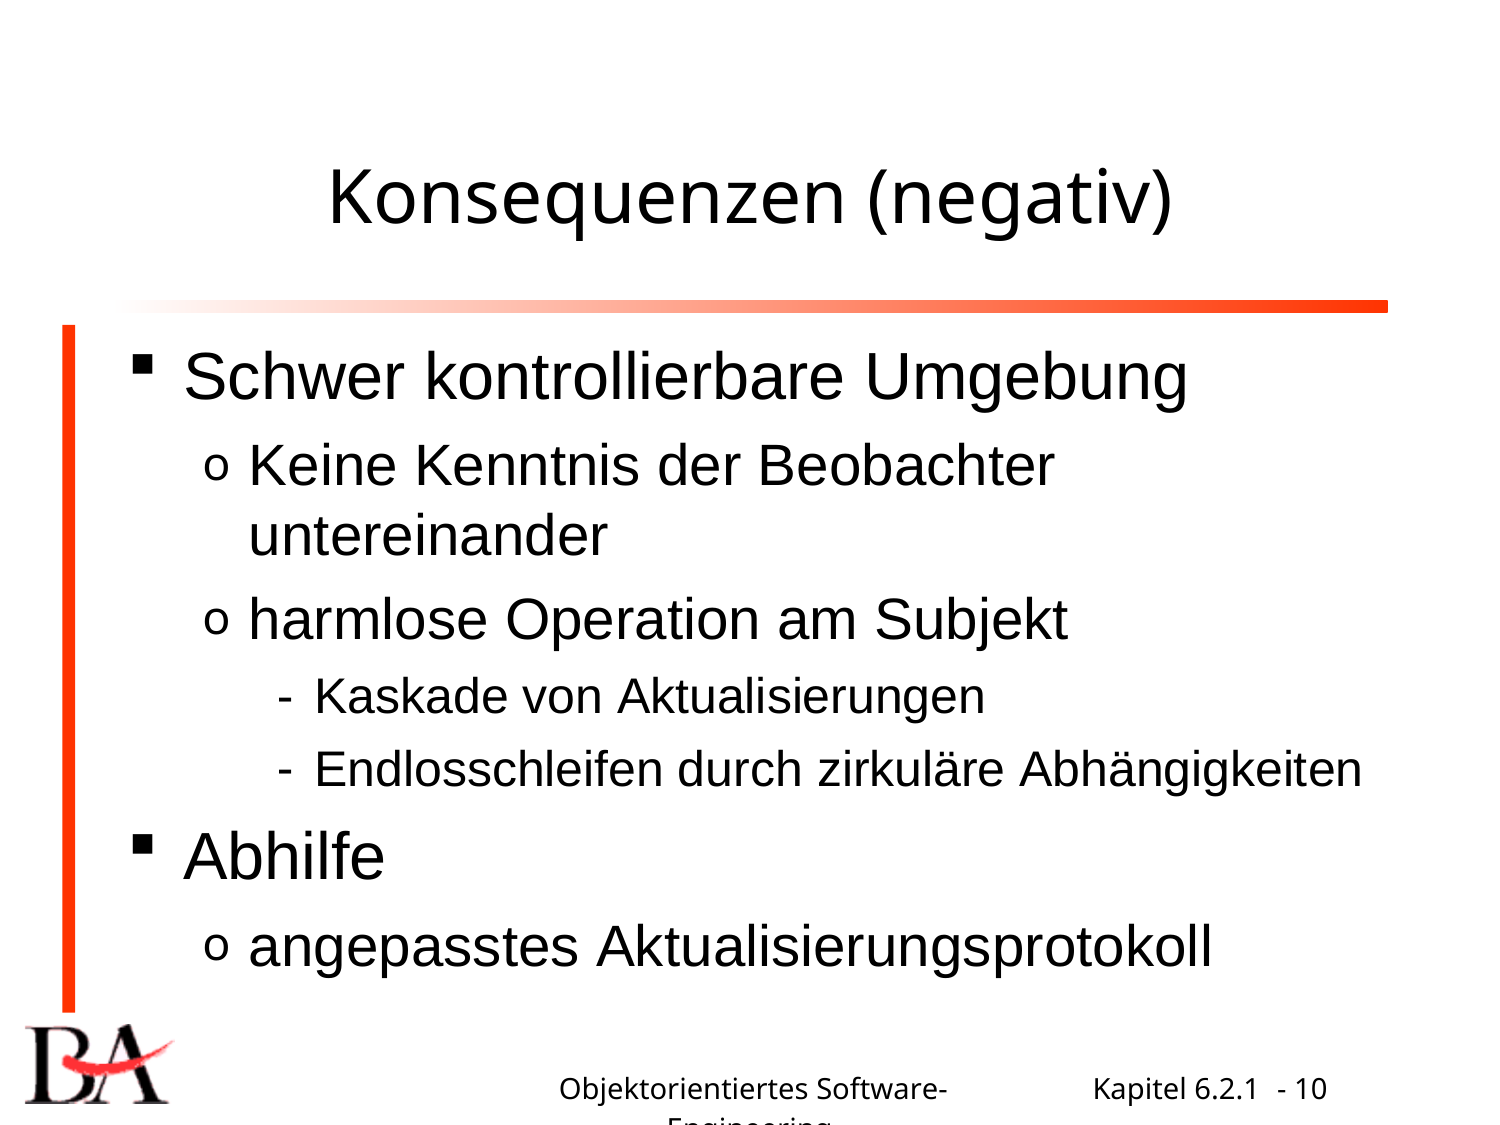

# Konsequenzen (negativ)
Schwer kontrollierbare Umgebung
Keine Kenntnis der Beobachter untereinander
harmlose Operation am Subjekt
Kaskade von Aktualisierungen
Endlosschleifen durch zirkuläre Abhängigkeiten
Abhilfe
angepasstes Aktualisierungsprotokoll
10